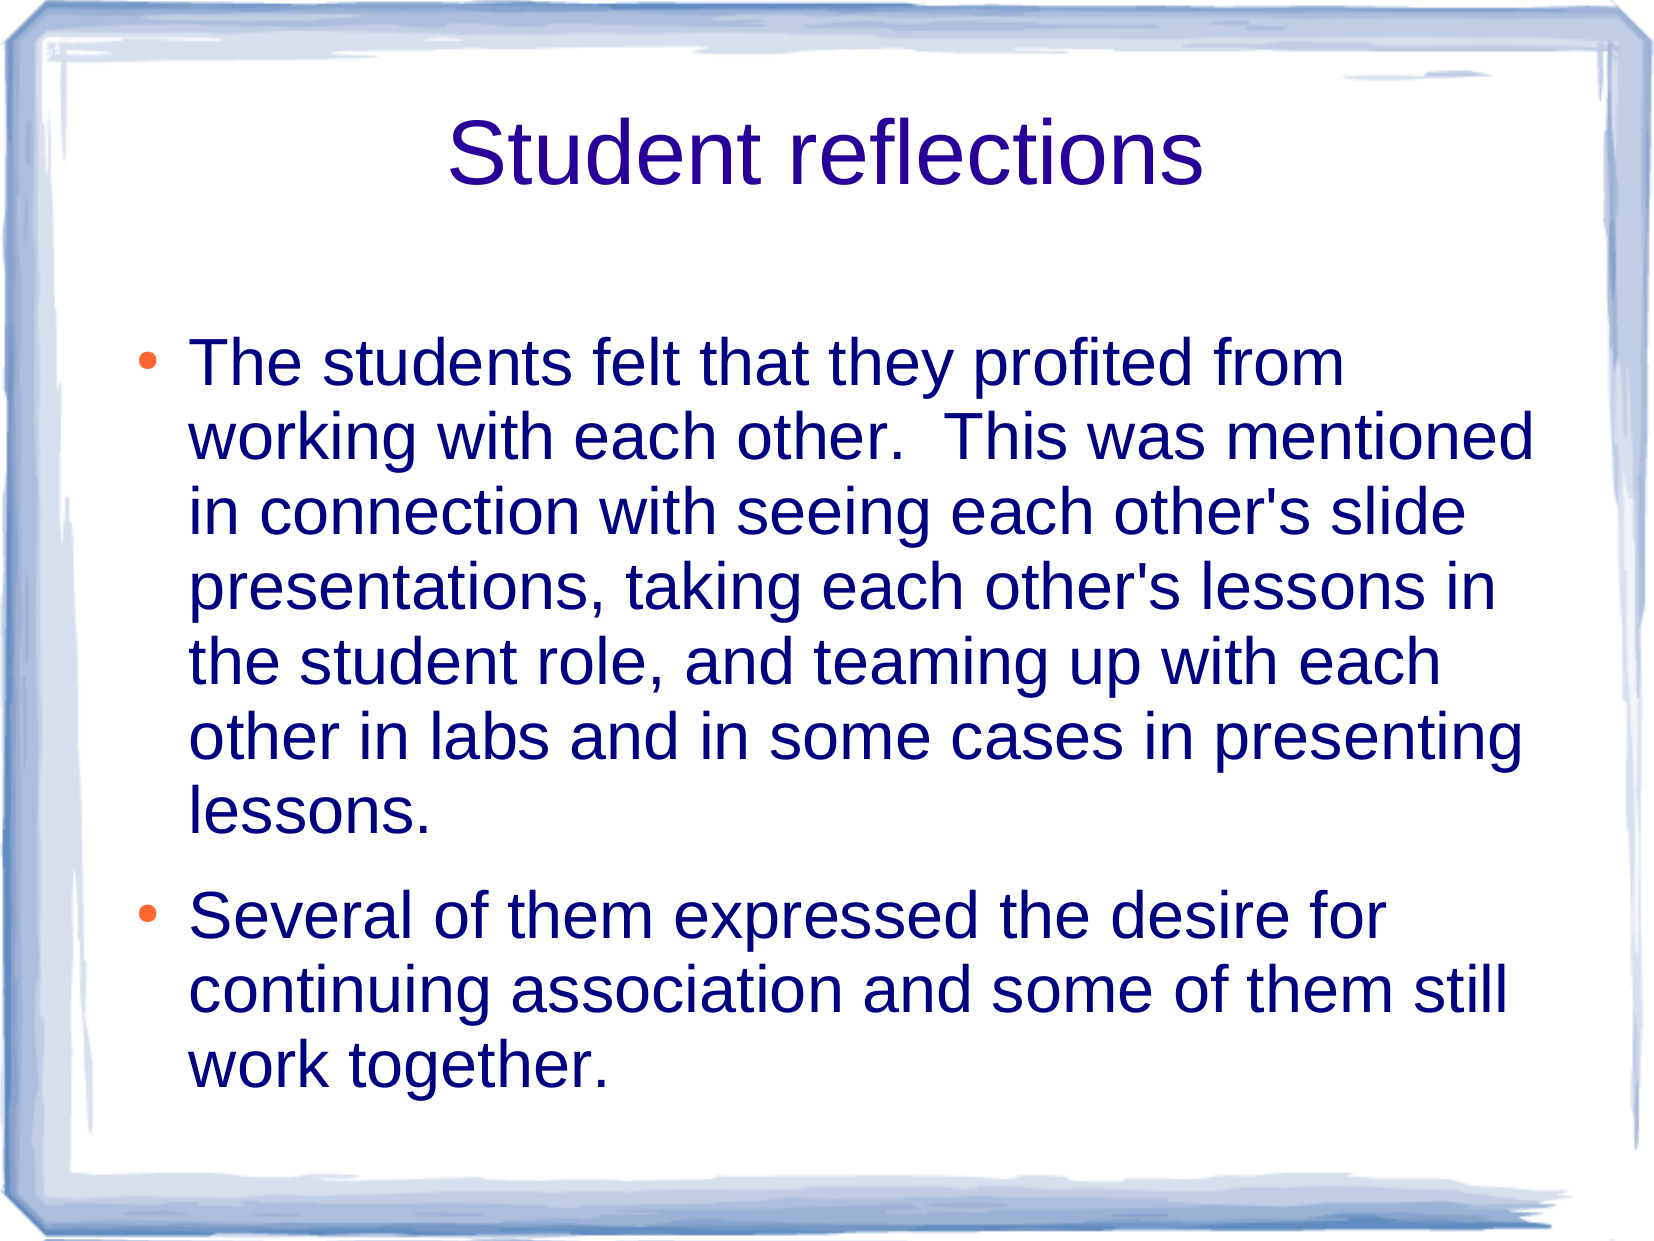

# Student reflections
The students felt that they profited from working with each other. This was mentioned in connection with seeing each other's slide presentations, taking each other's lessons in the student role, and teaming up with each other in labs and in some cases in presenting lessons.
Several of them expressed the desire for continuing association and some of them still work together.